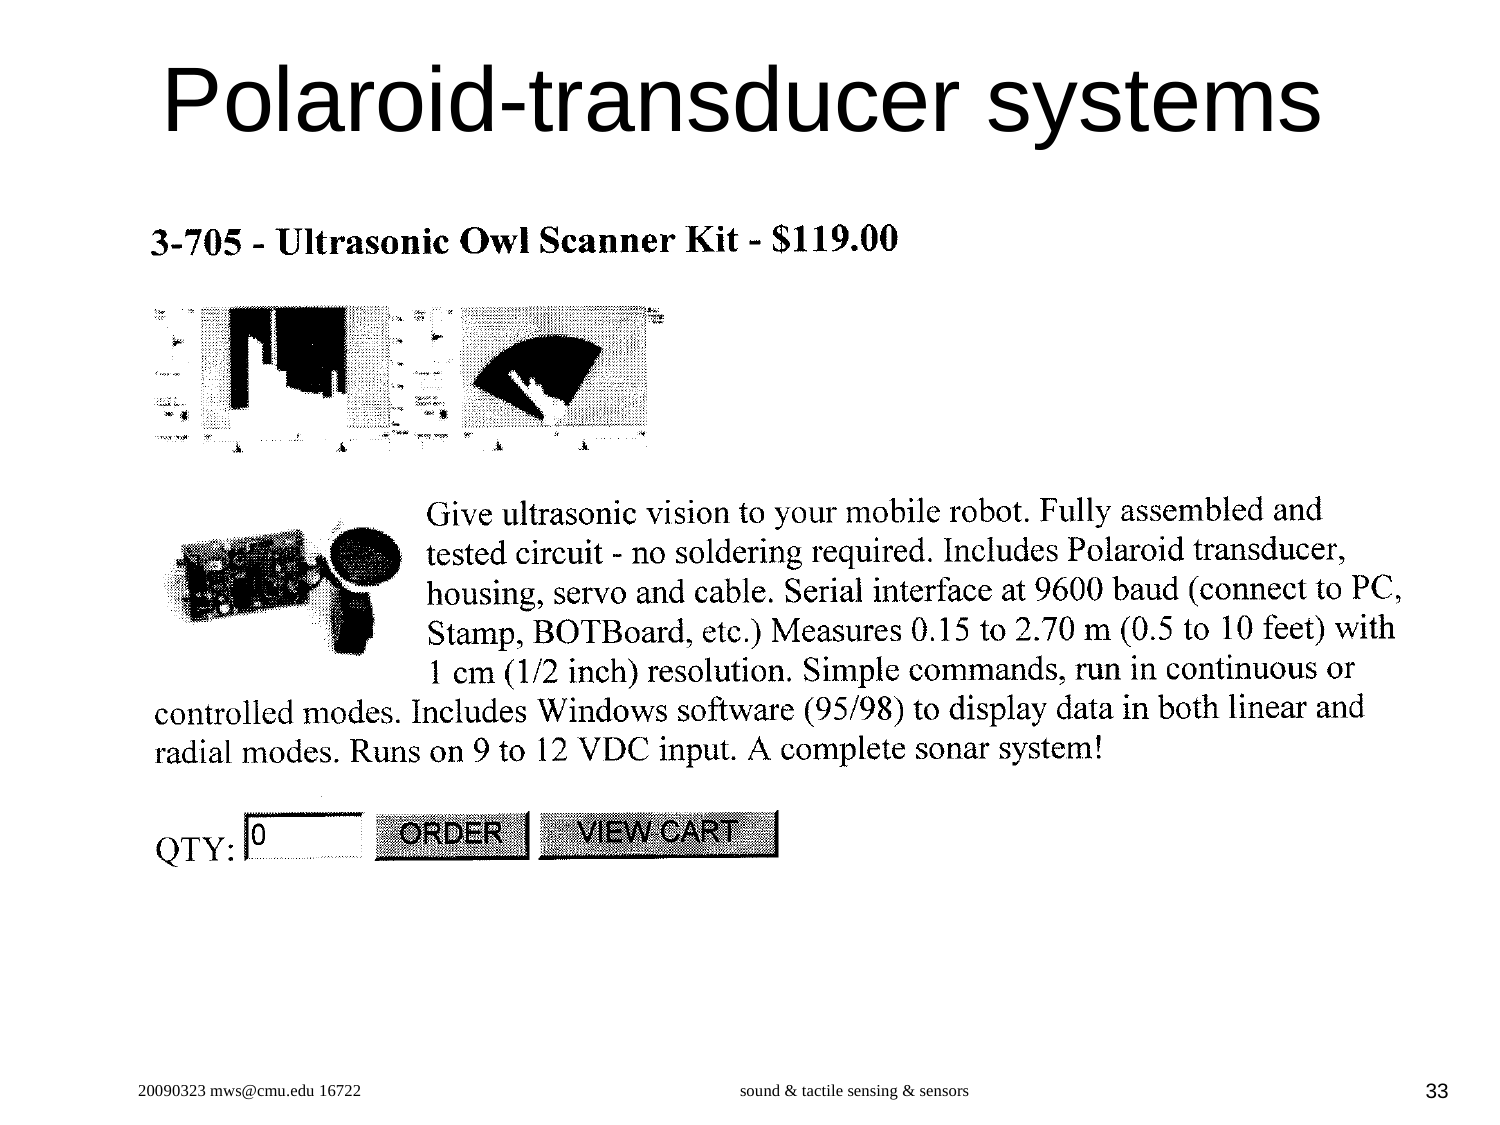

# Polaroid-transducer systems
33
20090323 mws@cmu.edu 16722
sound & tactile sensing & sensors